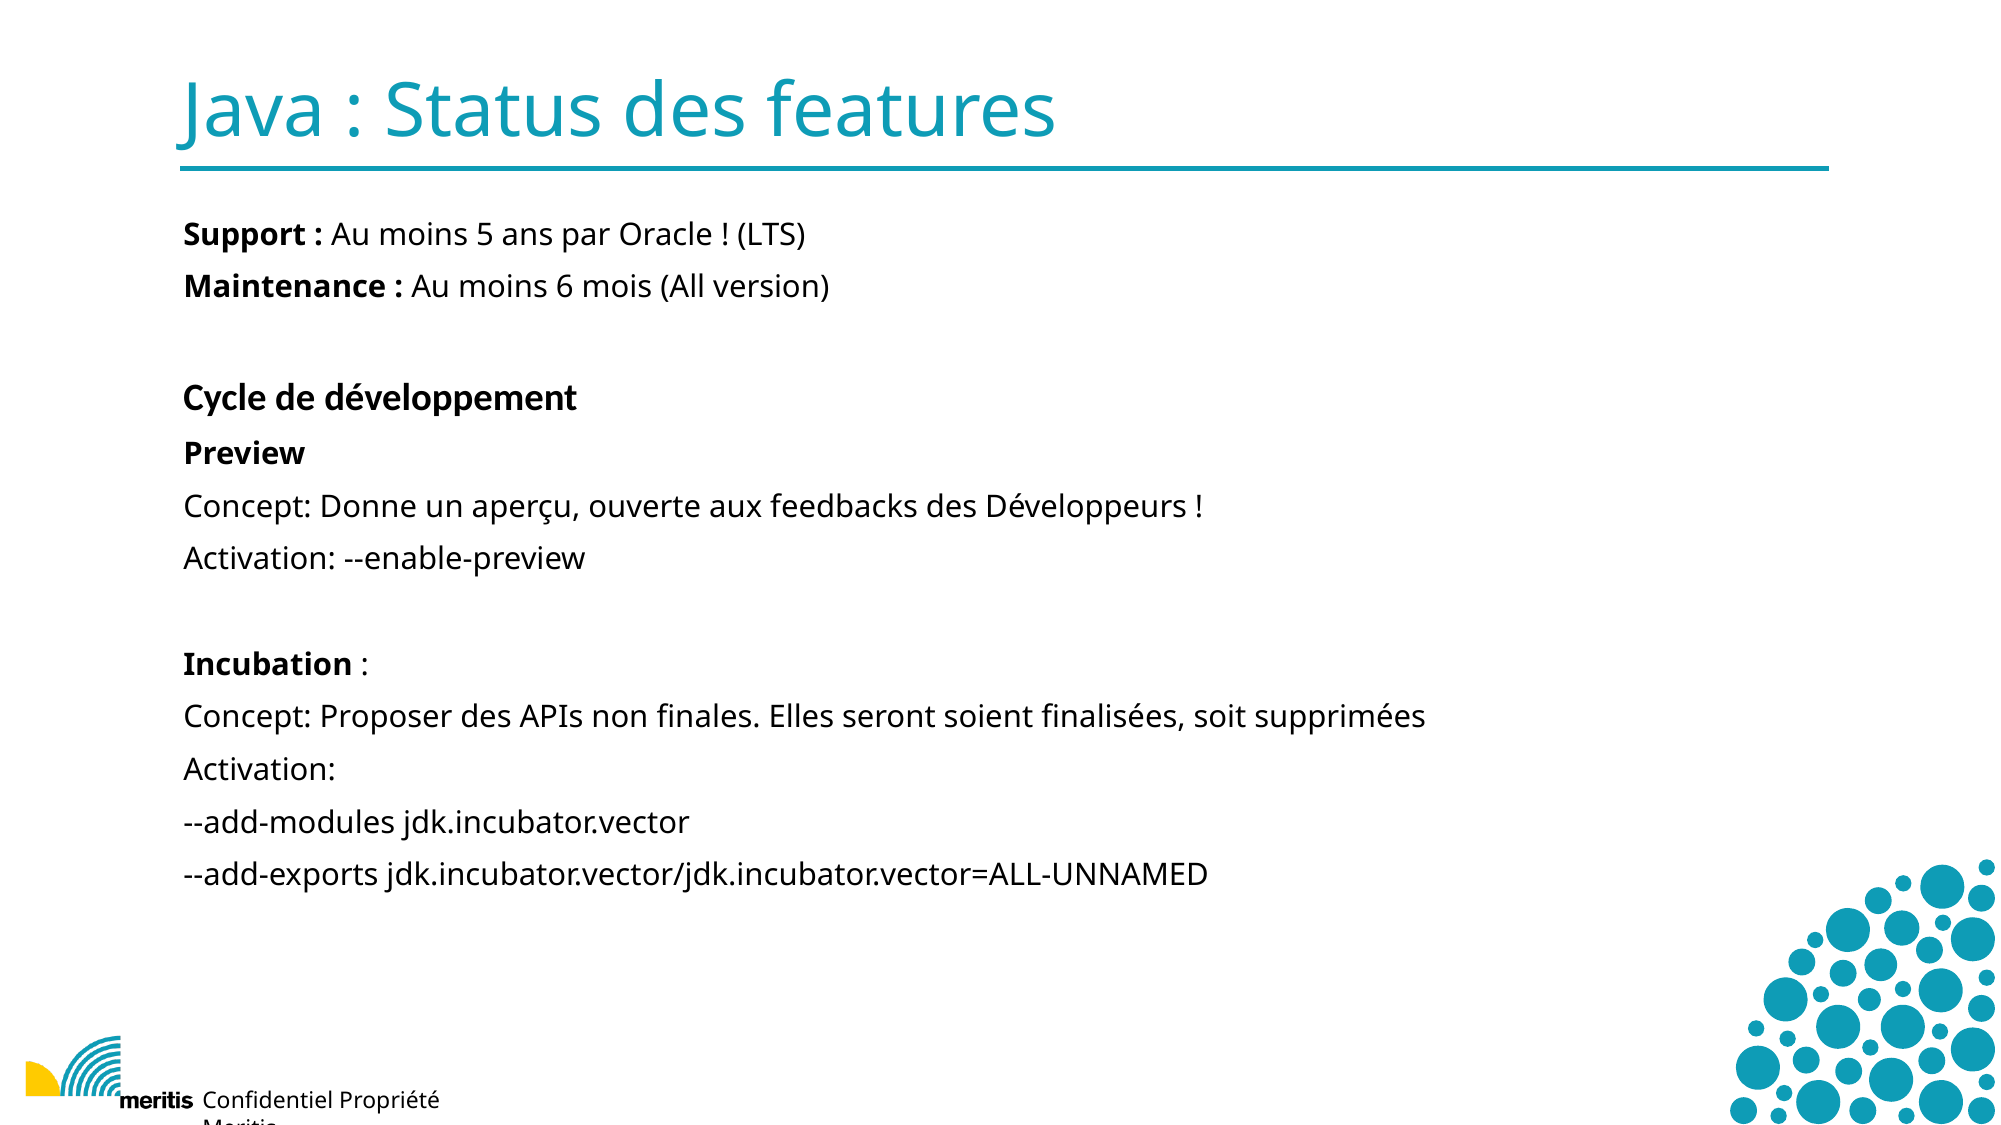

# Java : Status des features
Support : Au moins 5 ans par Oracle ! (LTS)
Maintenance : Au moins 6 mois (All version)
Cycle de développement
Preview
Concept: Donne un aperçu, ouverte aux feedbacks des Développeurs !
Activation: --enable-preview
Incubation :
Concept: Proposer des APIs non finales. Elles seront soient finalisées, soit supprimées
Activation:
--add-modules jdk.incubator.vector
--add-exports jdk.incubator.vector/jdk.incubator.vector=ALL-UNNAMED